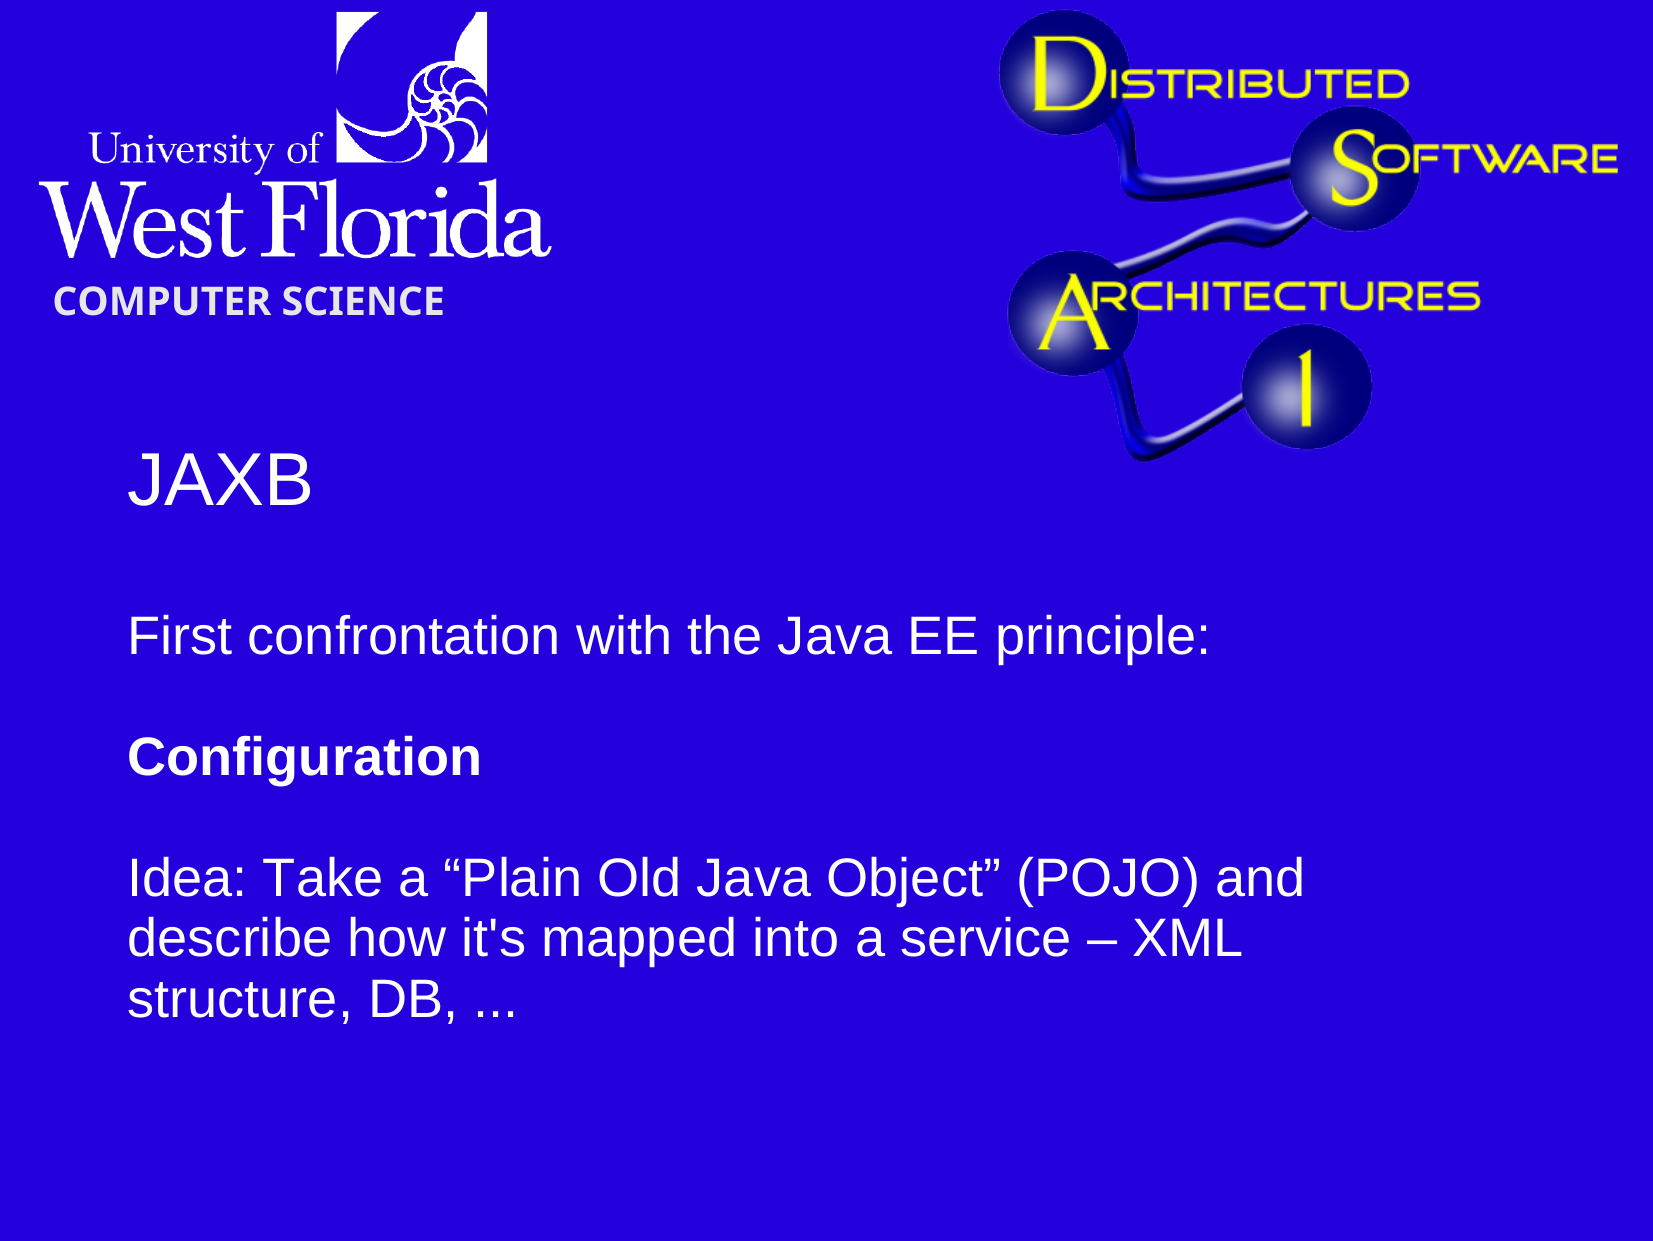

COMPUTER SCIENCE
JAXB
First confrontation with the Java EE principle:
Configuration
Idea: Take a “Plain Old Java Object” (POJO) and describe how it's mapped into a service – XML structure, DB, ...